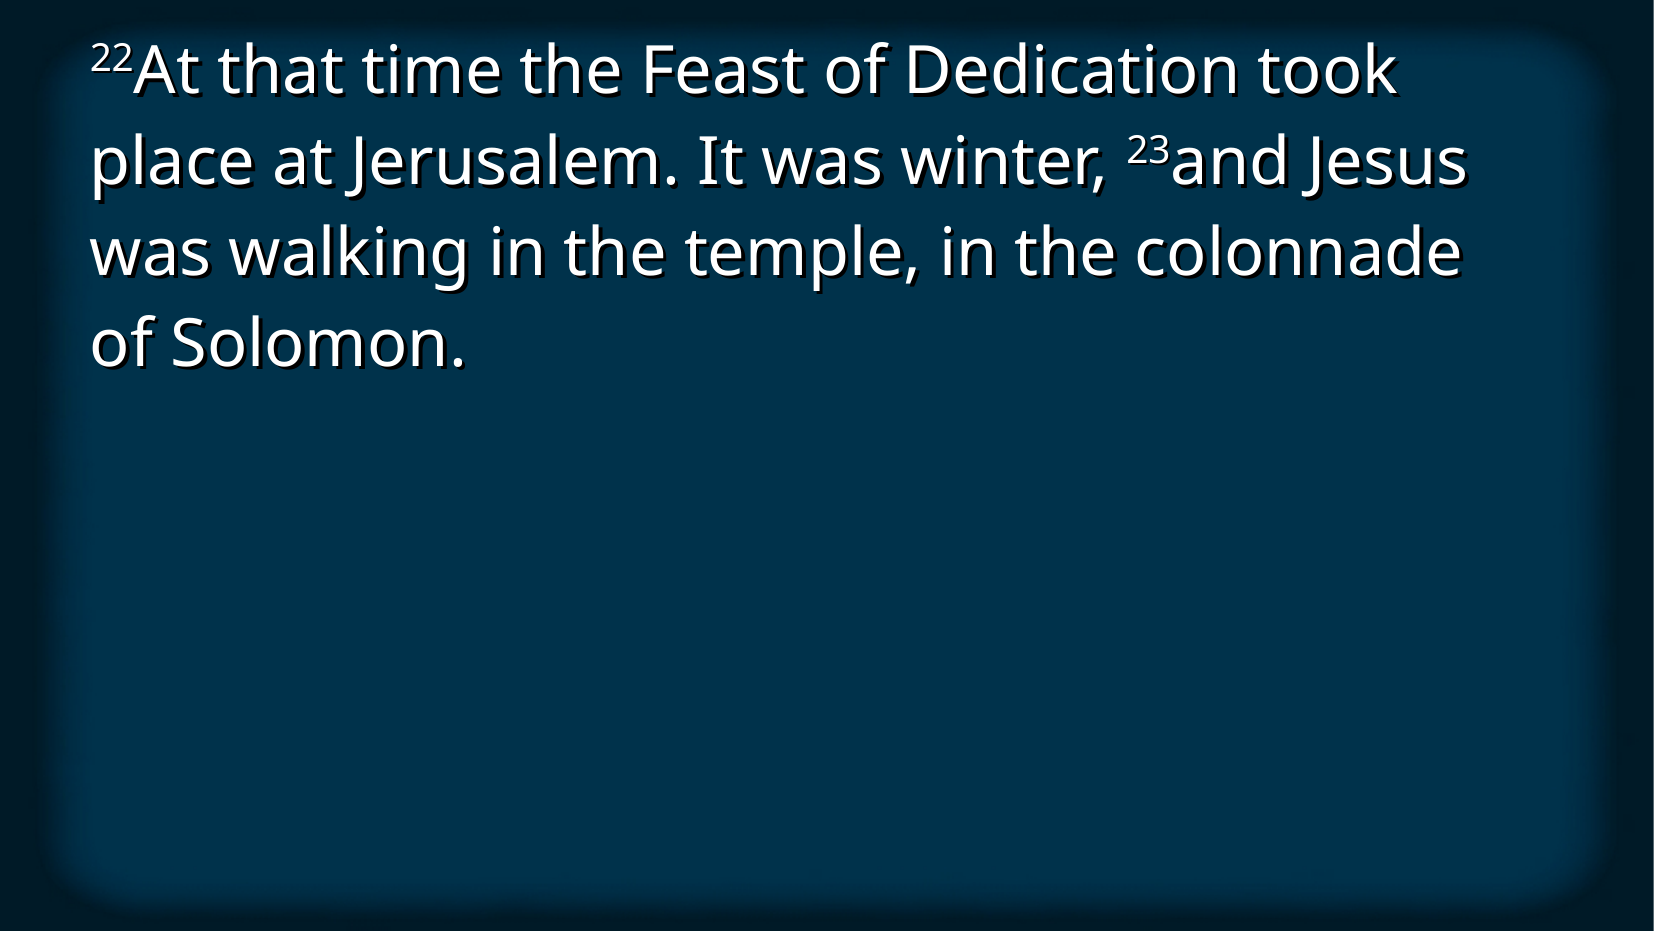

22At that time the Feast of Dedication took place at Jerusalem. It was winter, 23and Jesus was walking in the temple, in the colonnade of Solomon.